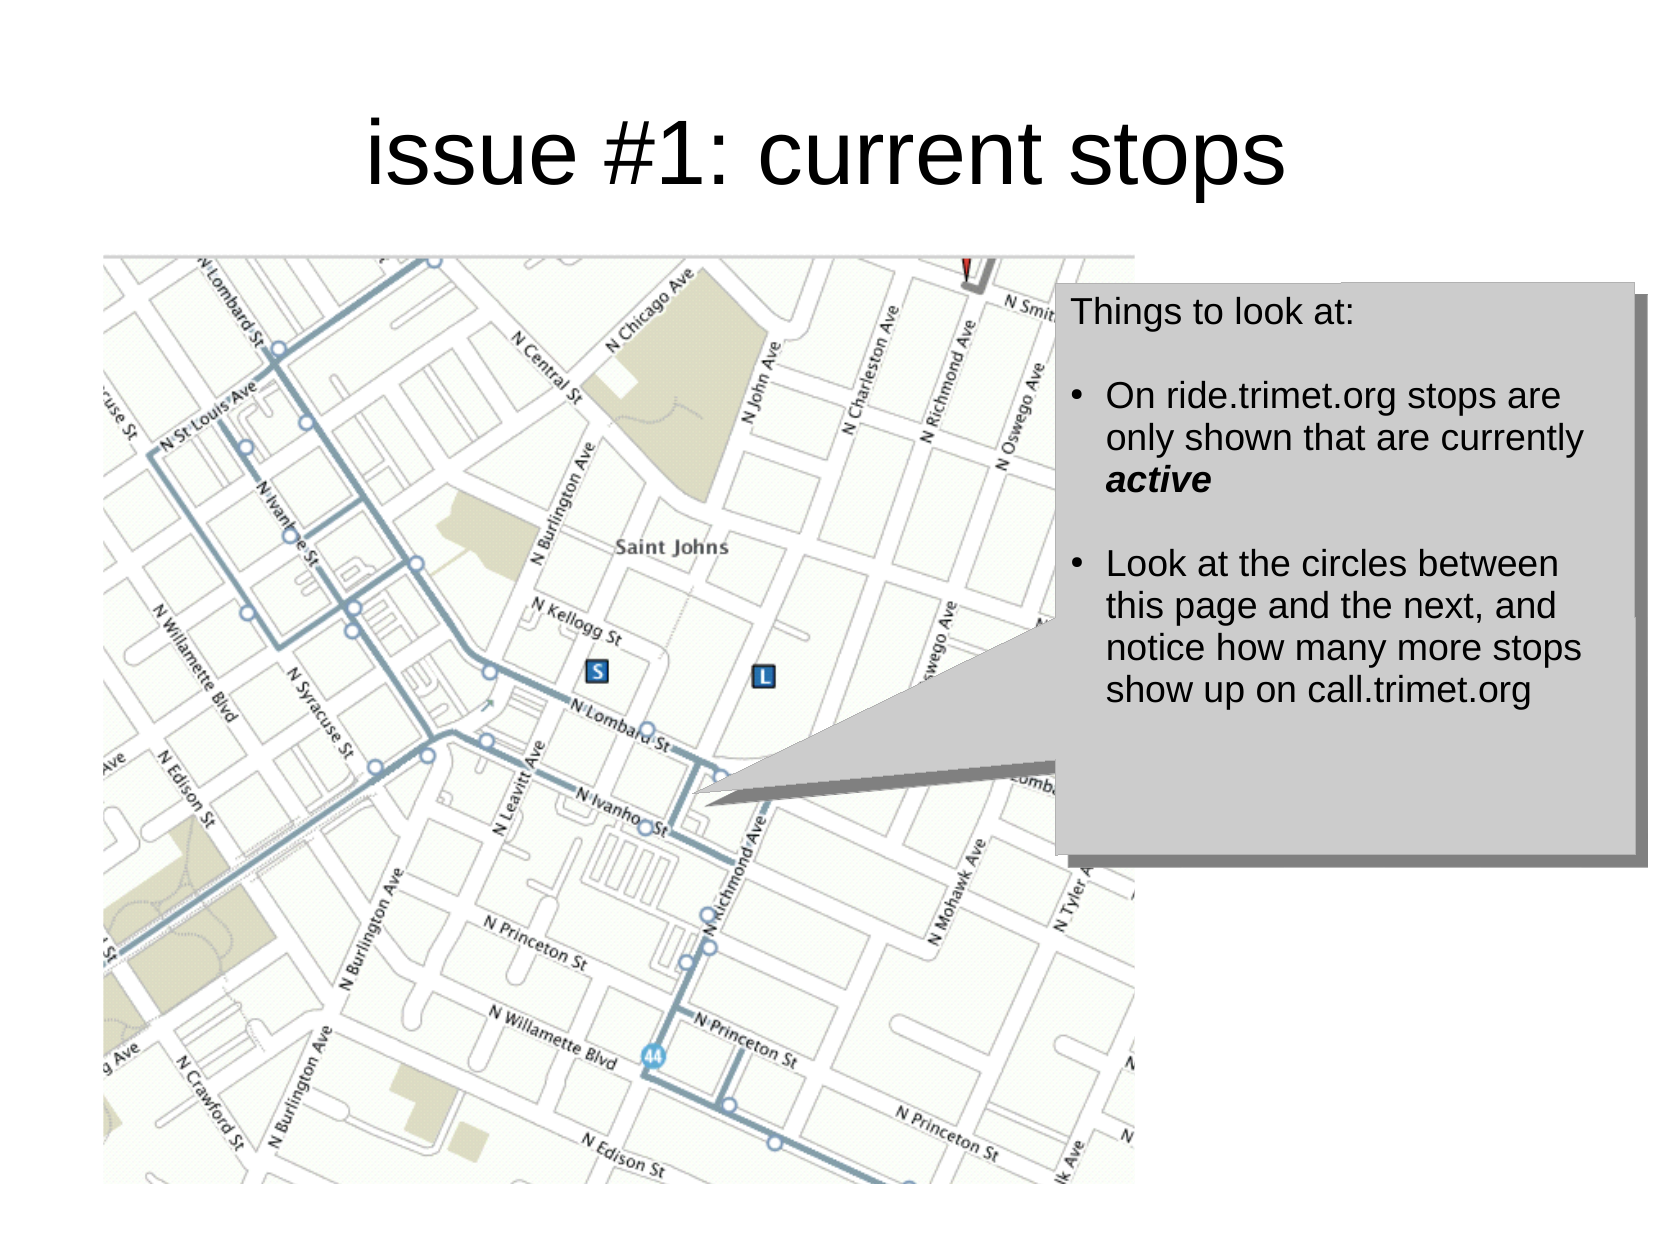

# issue #1: current stops
Things to look at:
On ride.trimet.org stops are only shown that are currently active
Look at the circles between this page and the next, and notice how many more stops show up on call.trimet.org